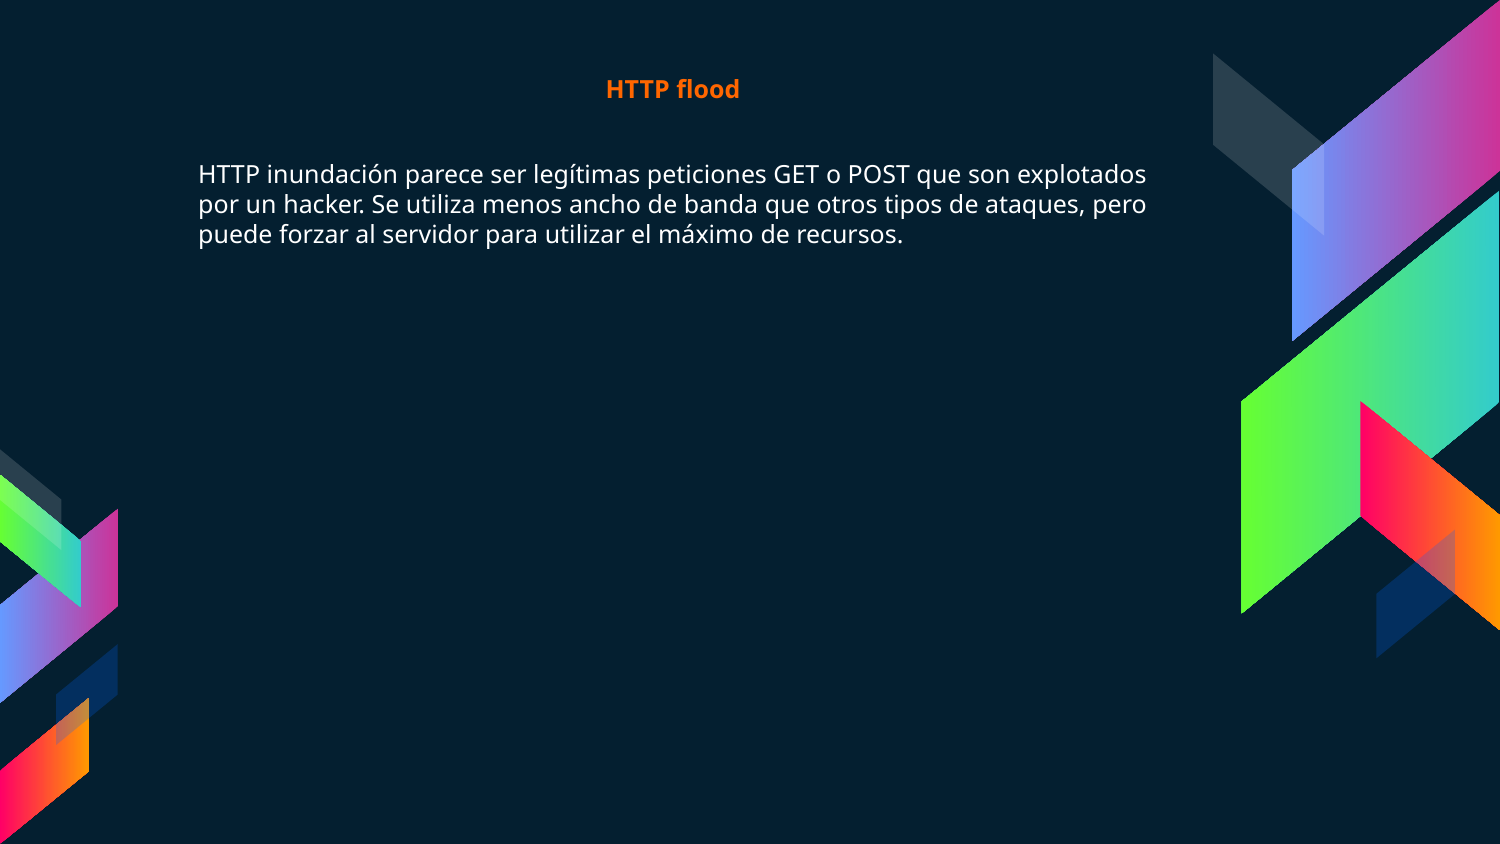

# HTTP flood
HTTP inundación parece ser legítimas peticiones GET o POST que son explotados por un hacker. Se utiliza menos ancho de banda que otros tipos de ataques, pero puede forzar al servidor para utilizar el máximo de recursos.